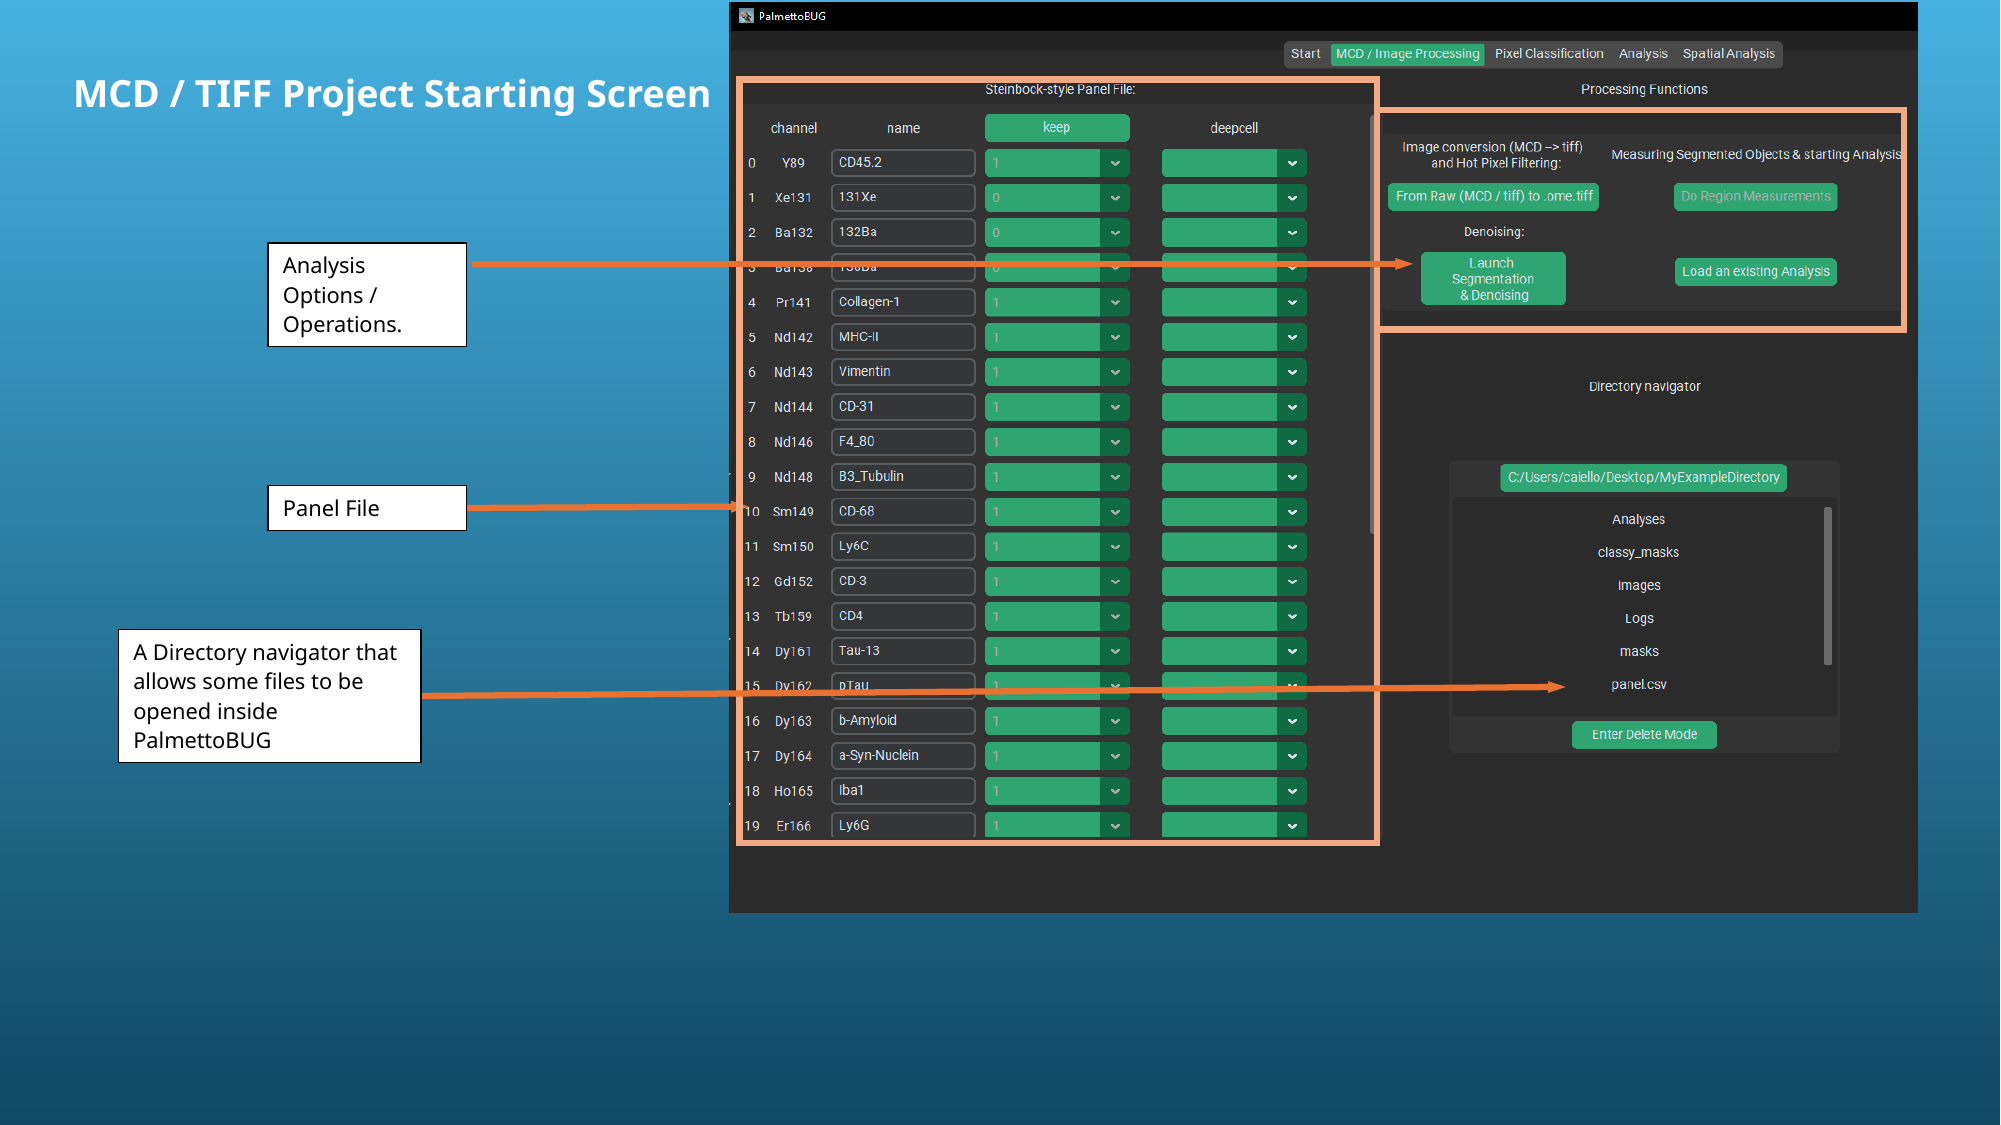

MCD / TIFF Project Starting Screen
Analysis Options / Operations.
Panel File
A Directory navigator that allows some files to be opened inside PalmettoBUG